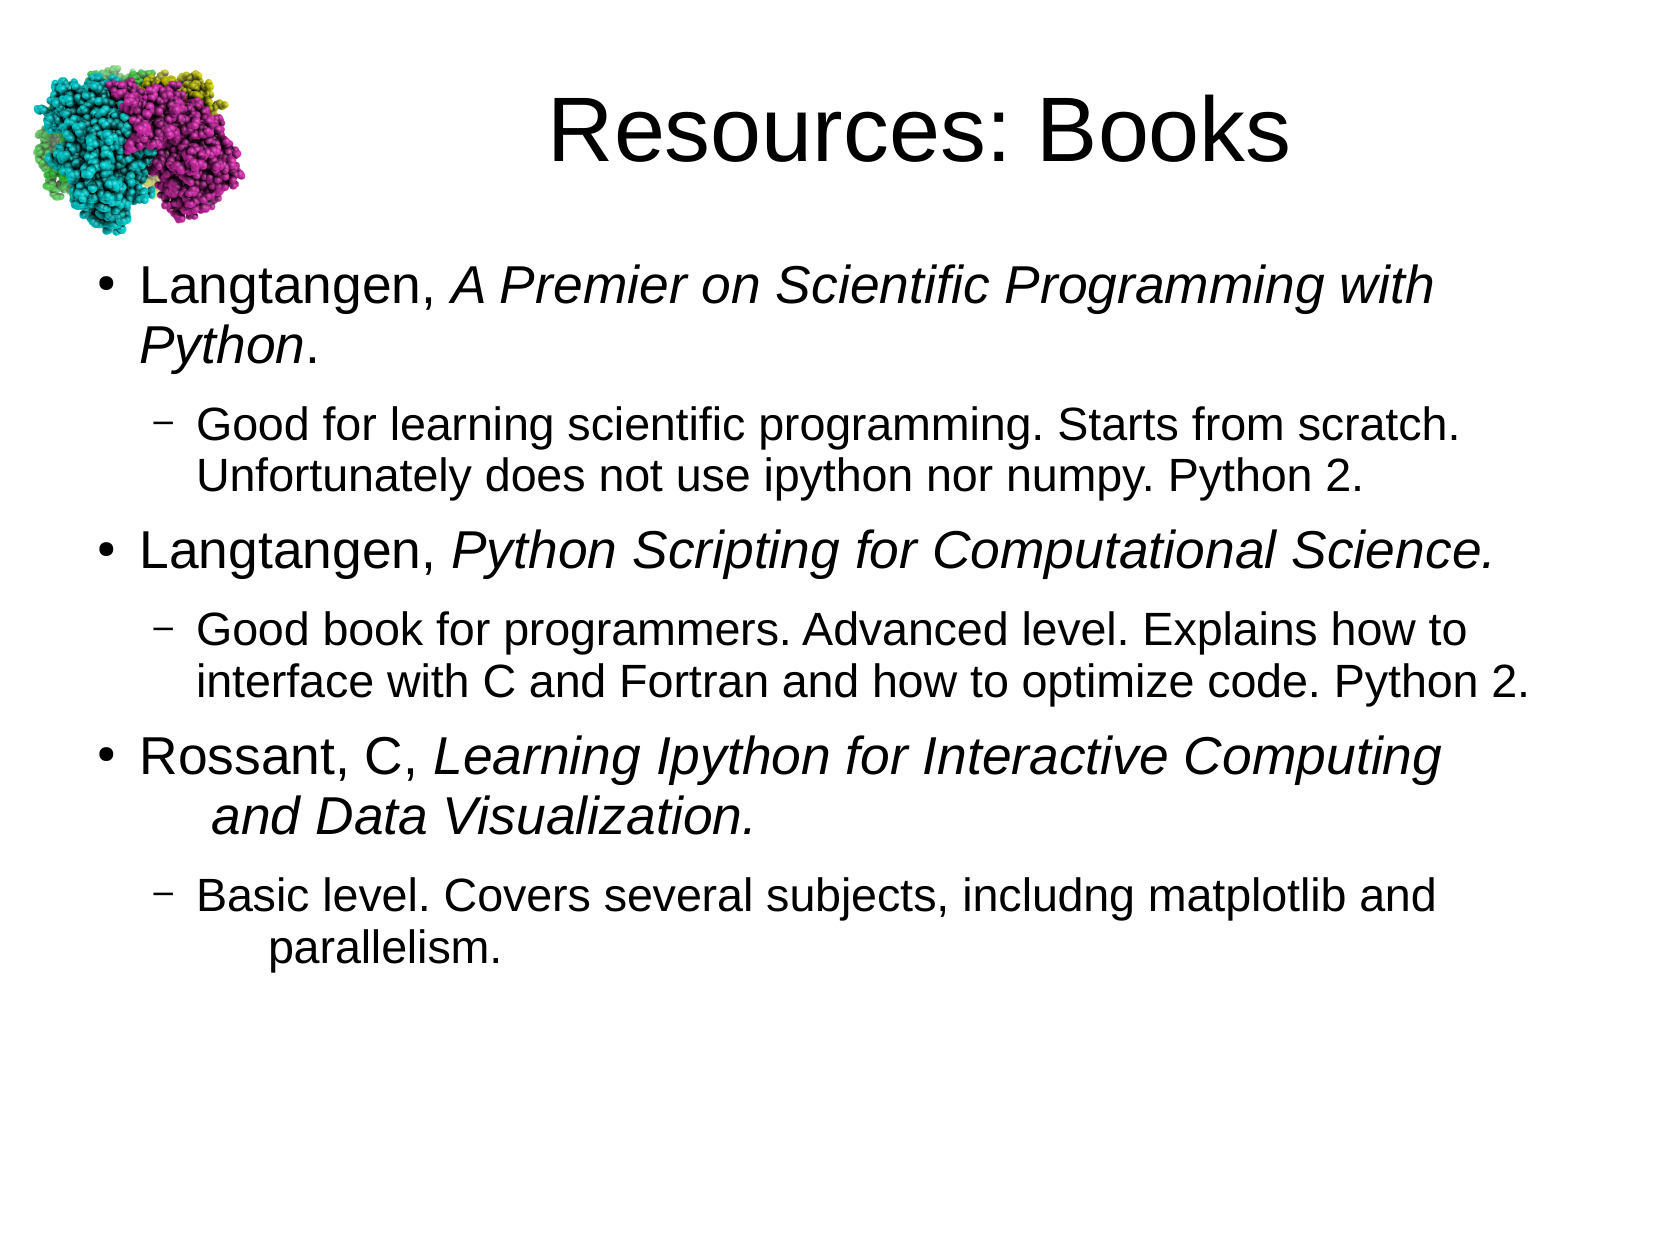

# Resources: Books
Langtangen, A Premier on Scientific Programming with Python.
Good for learning scientific programming. Starts from scratch. Unfortunately does not use ipython nor numpy. Python 2.
Langtangen, Python Scripting for Computational Science.
Good book for programmers. Advanced level. Explains how to interface with C and Fortran and how to optimize code. Python 2.
Rossant, C, Learning Ipython for Interactive Computing and Data Visualization.
Basic level. Covers several subjects, includng matplotlib and parallelism.